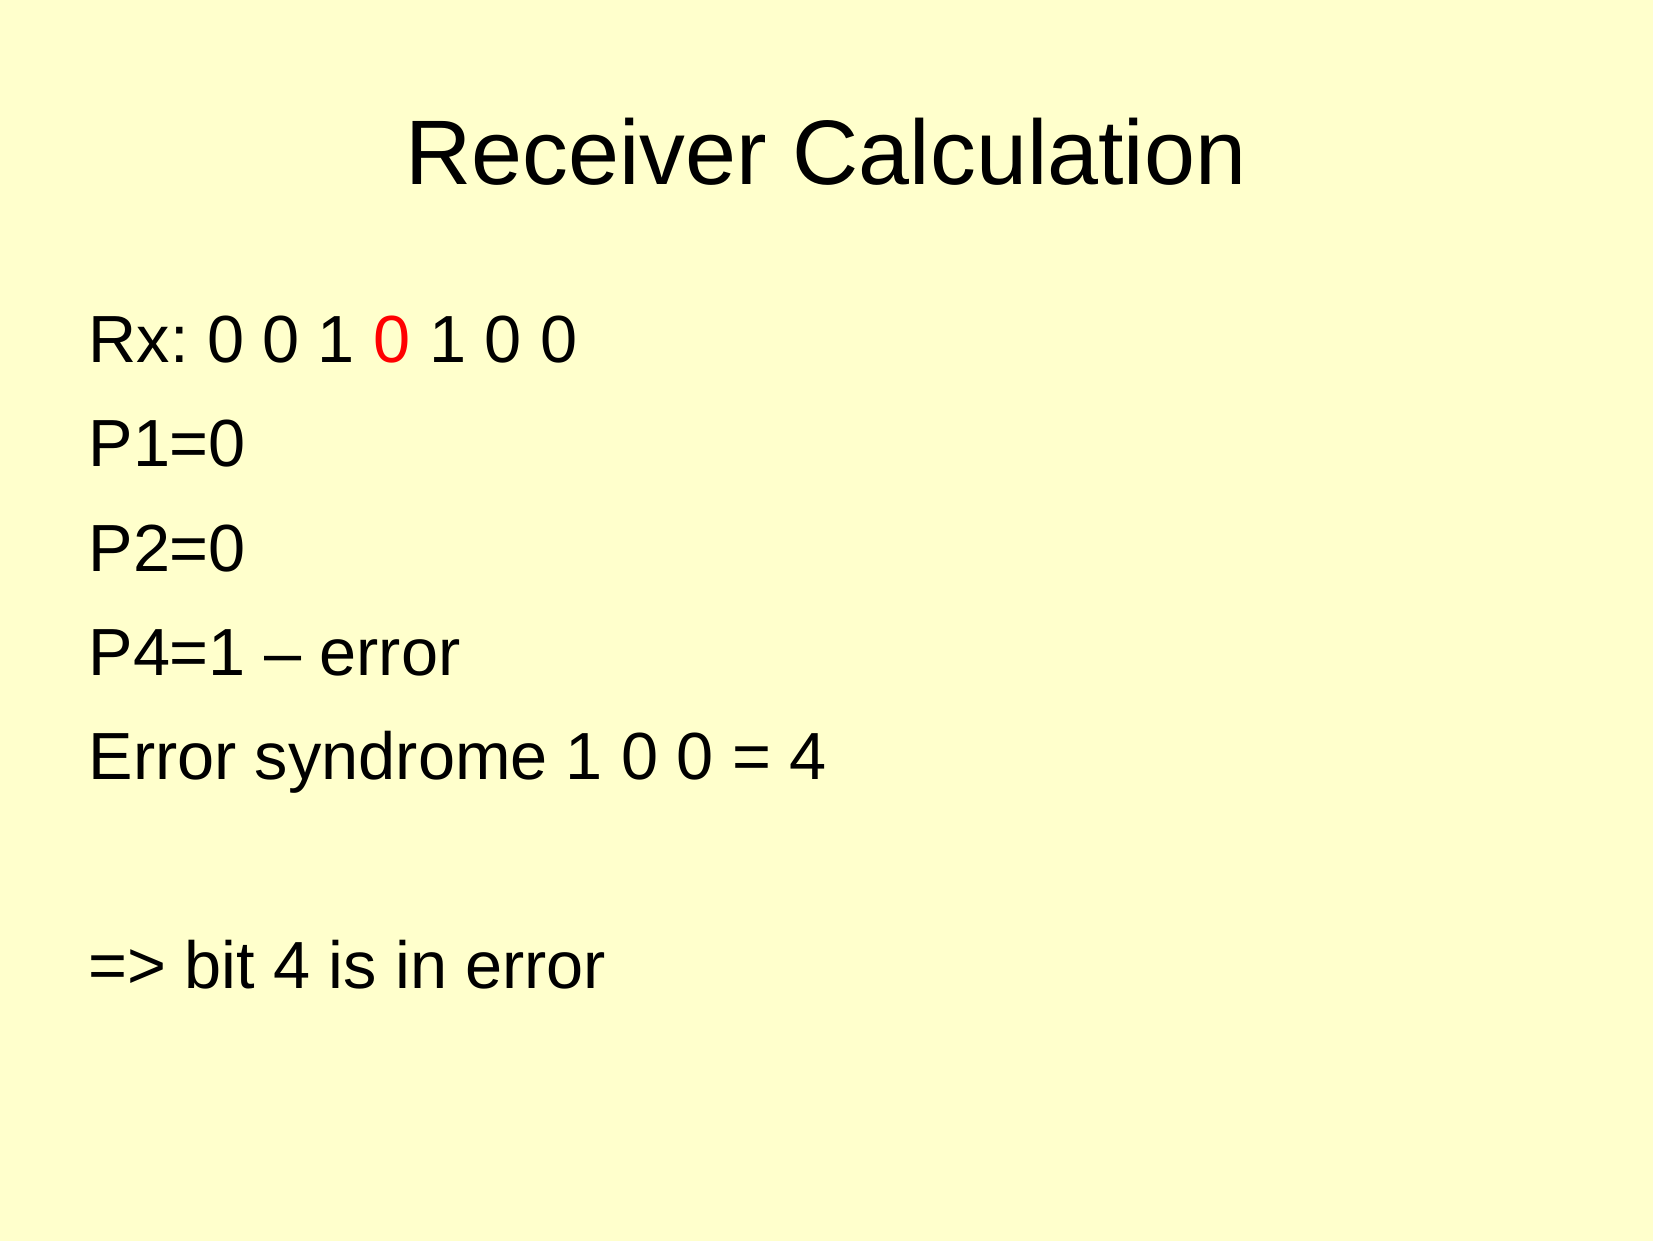

# Receiver Calculation
Rx: 0 0 1 0 1 0 0
P1=0
P2=0
P4=1 – error
Error syndrome 1 0 0 = 4
=> bit 4 is in error